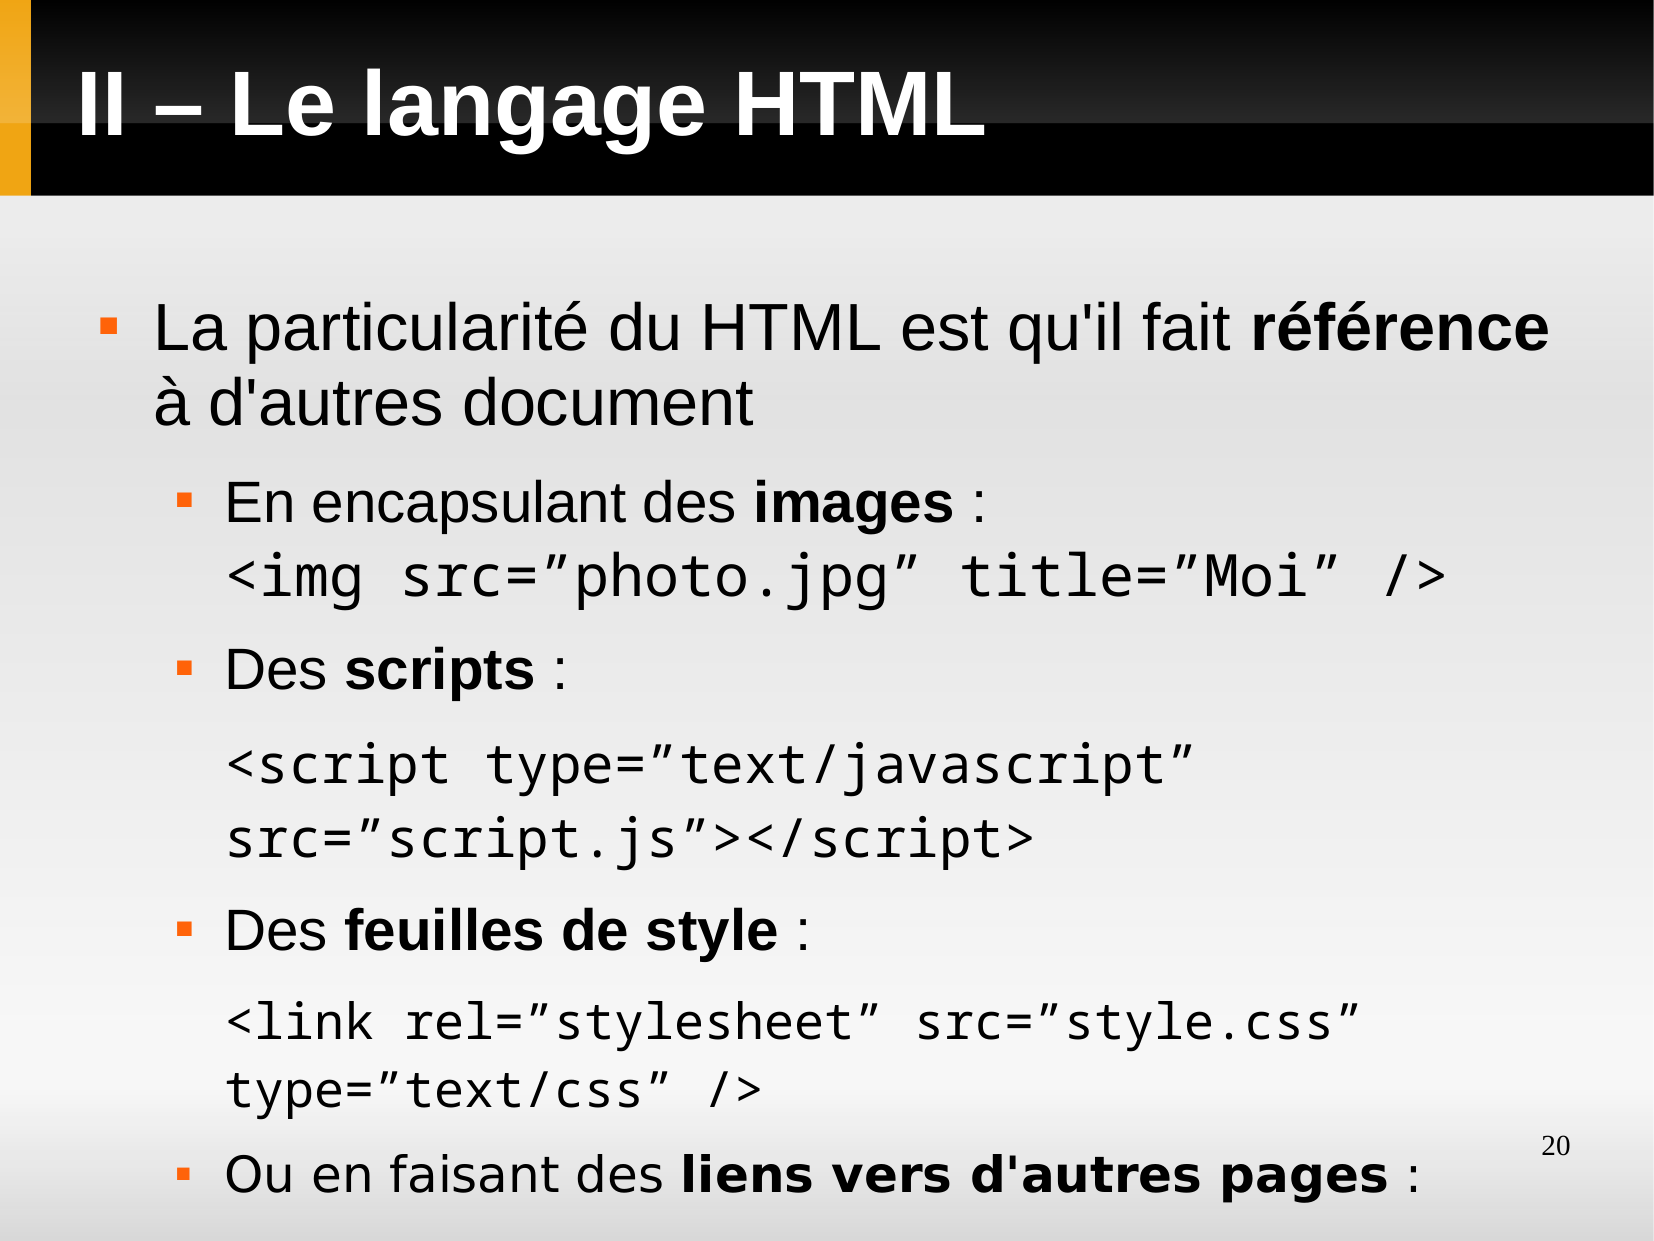

# II – Le langage HTML
La particularité du HTML est qu'il fait référence à d'autres document
En encapsulant des images :
<img src=”photo.jpg” title=”Moi” />
Des scripts :
<script type=”text/javascript” src=”script.js”></script>
Des feuilles de style :
<link rel=”stylesheet” src=”style.css” type=”text/css” />
Ou en faisant des liens vers d'autres pages :
<a href=”page.html”>Cliquez ici</a>
20